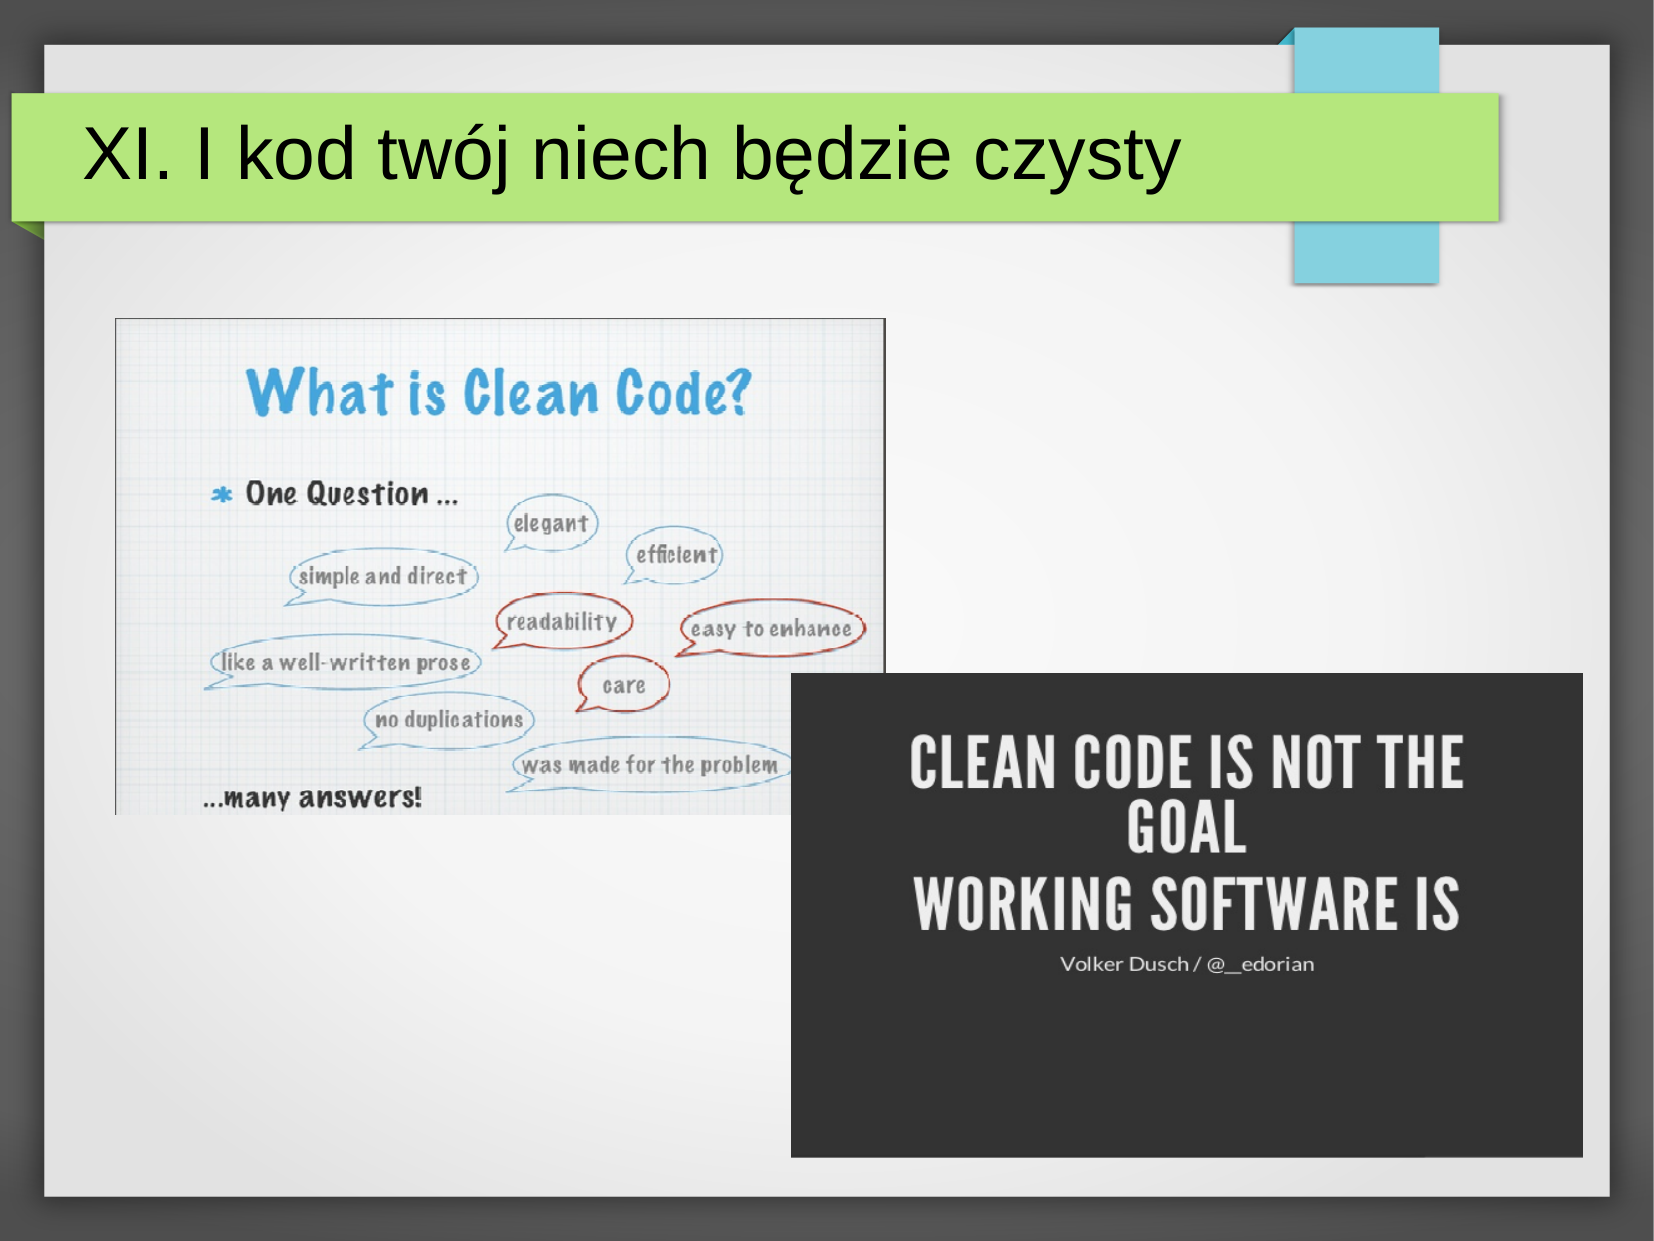

# XI. I kod twój niech będzie czysty